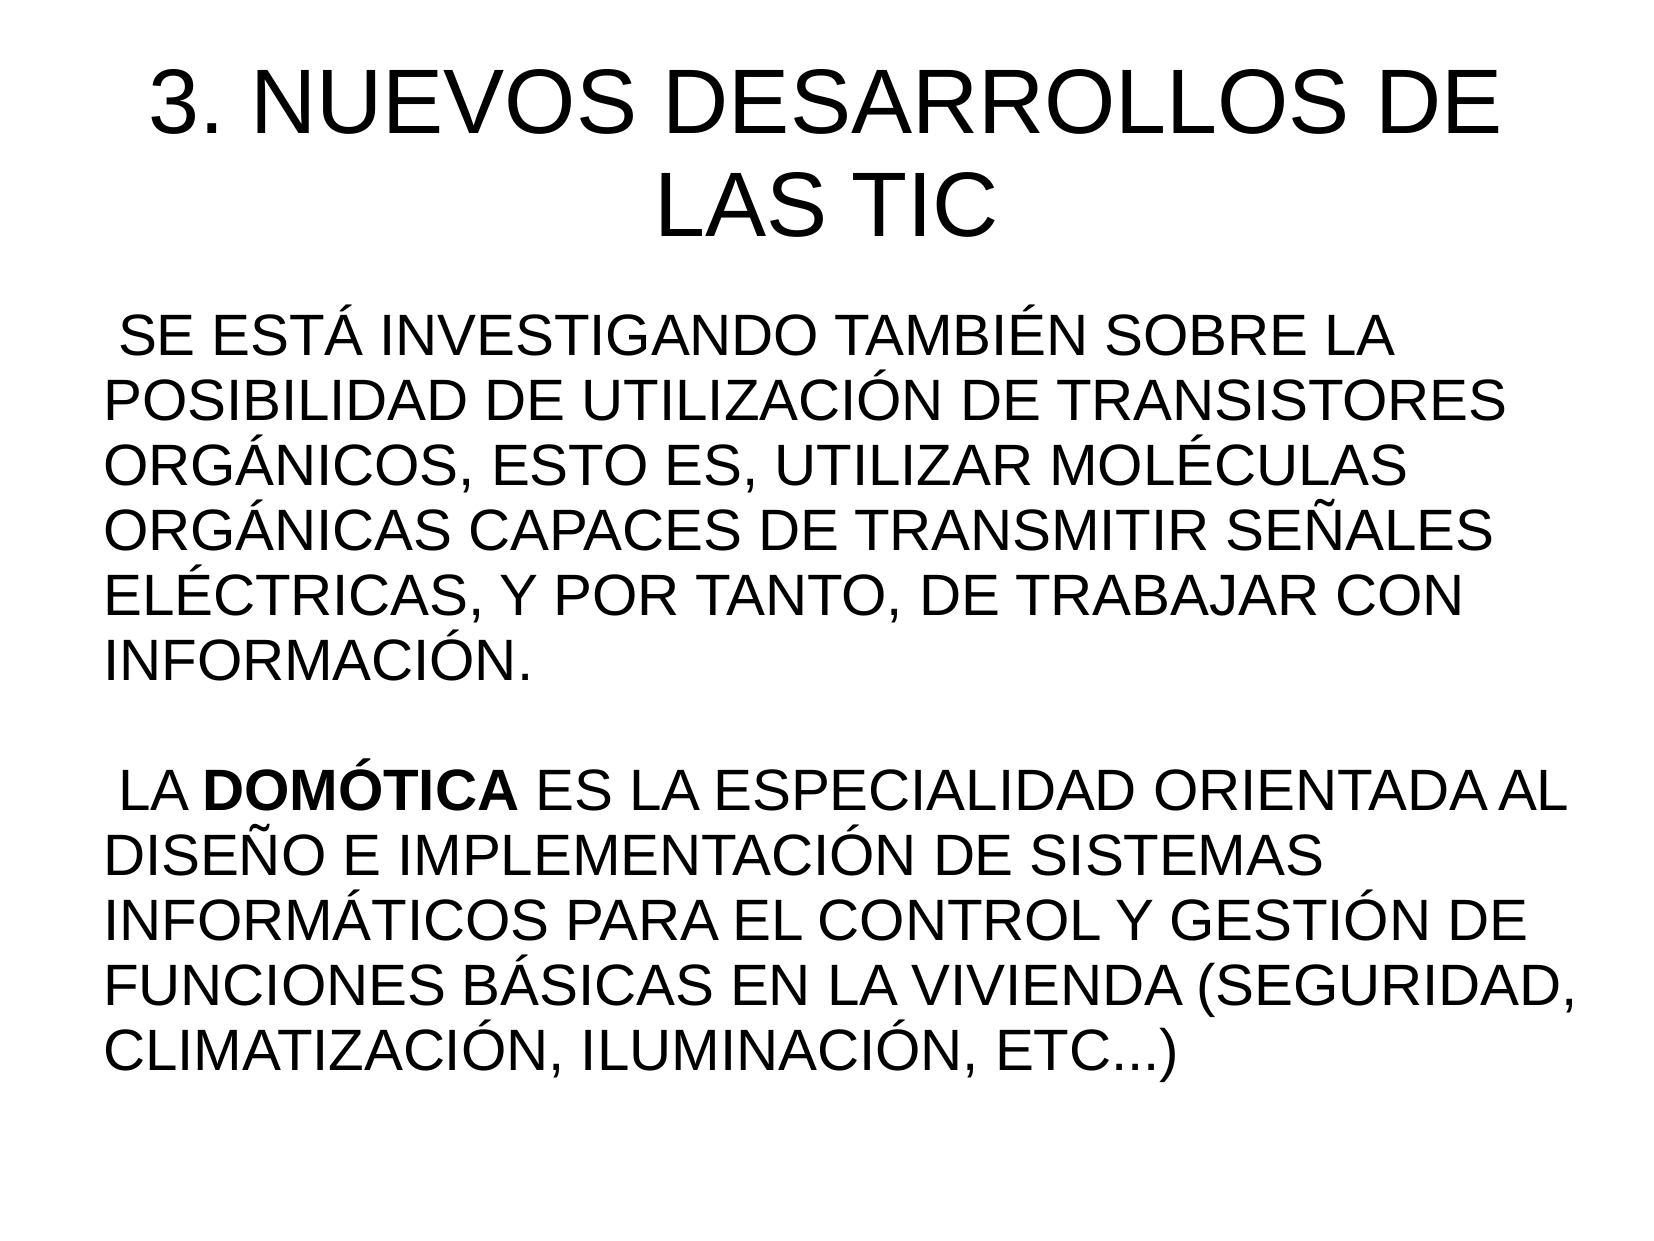

# 3. NUEVOS DESARROLLOS DE LAS TIC
SE ESTÁ INVESTIGANDO TAMBIÉN SOBRE LA POSIBILIDAD DE UTILIZACIÓN DE TRANSISTORES ORGÁNICOS, ESTO ES, UTILIZAR MOLÉCULAS ORGÁNICAS CAPACES DE TRANSMITIR SEÑALES ELÉCTRICAS, Y POR TANTO, DE TRABAJAR CON INFORMACIÓN.
LA DOMÓTICA ES LA ESPECIALIDAD ORIENTADA AL DISEÑO E IMPLEMENTACIÓN DE SISTEMAS INFORMÁTICOS PARA EL CONTROL Y GESTIÓN DE FUNCIONES BÁSICAS EN LA VIVIENDA (SEGURIDAD, CLIMATIZACIÓN, ILUMINACIÓN, ETC...)